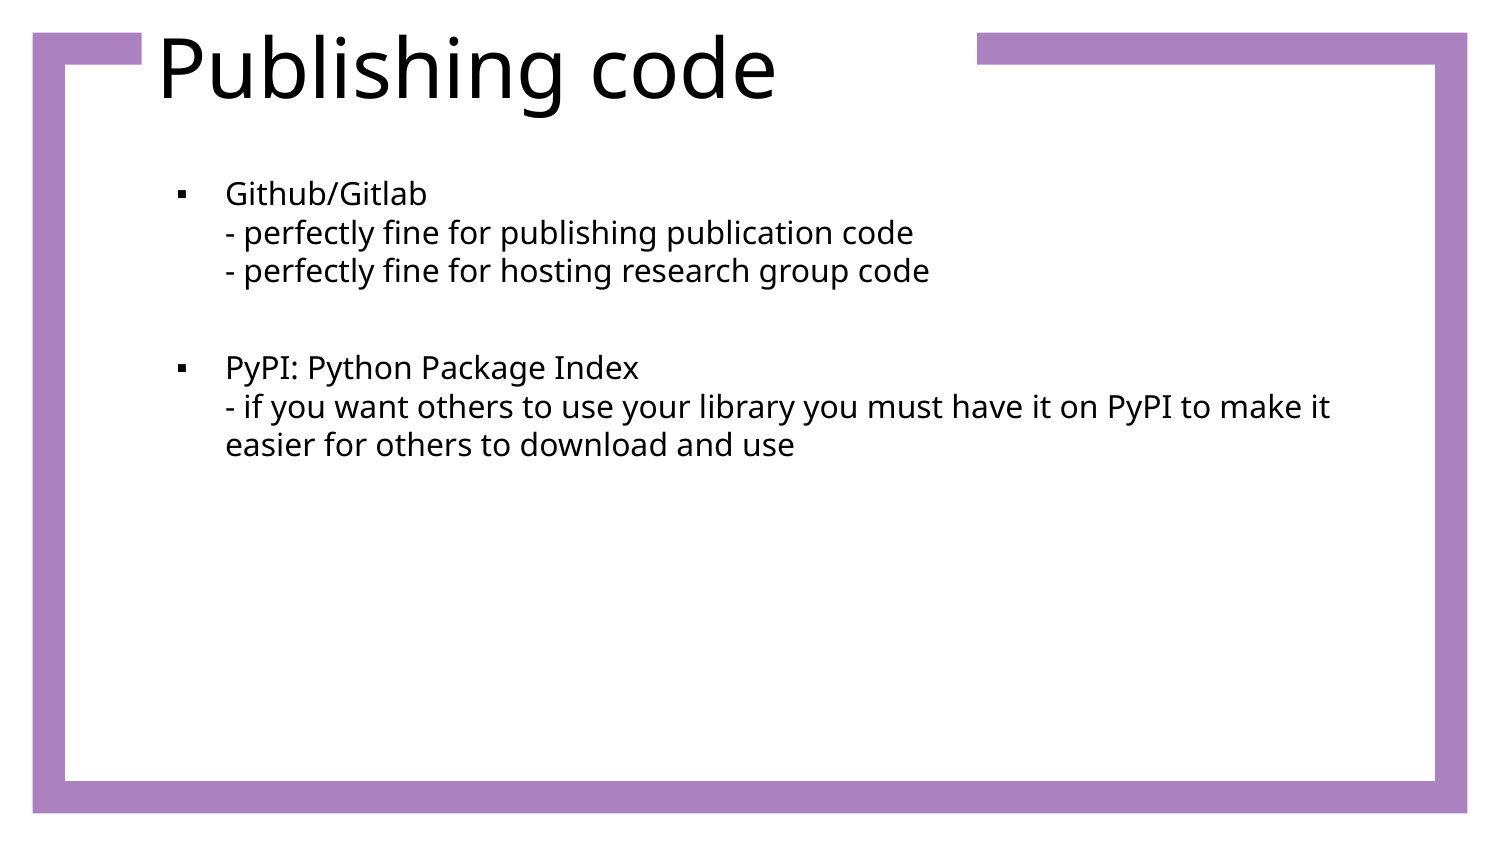

# Publishing code
Github/Gitlab
- perfectly fine for publishing publication code
- perfectly fine for hosting research group code
PyPI: Python Package Index
- if you want others to use your library you must have it on PyPI to make it easier for others to download and use
>>>